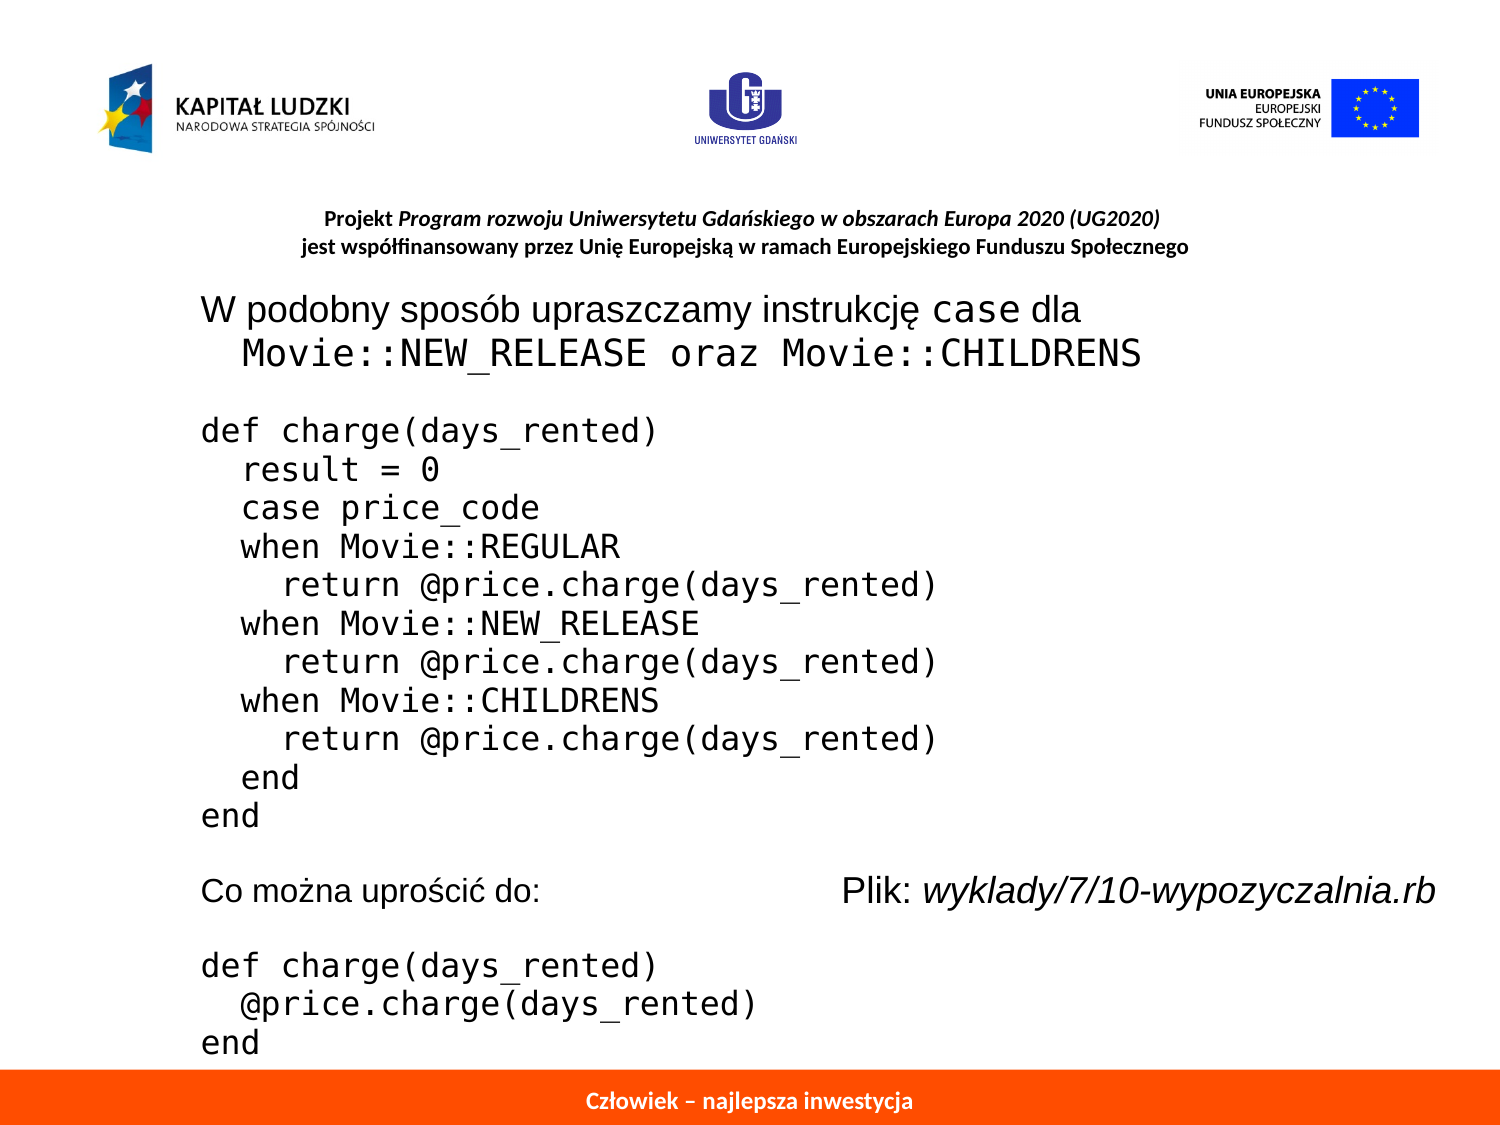

Projekt Program rozwoju Uniwersytetu Gdańskiego w obszarach Europa 2020 (UG2020)
jest współfinansowany przez Unię Europejską w ramach Europejskiego Funduszu Społecznego
W podobny sposób upraszczamy instrukcję case dla
 Movie::NEW_RELEASE oraz Movie::CHILDRENS
def charge(days_rented)
 result = 0
 case price_code
 when Movie::REGULAR
 return @price.charge(days_rented)
 when Movie::NEW_RELEASE
 return @price.charge(days_rented)
 when Movie::CHILDRENS
 return @price.charge(days_rented)
 end
end
Co można uprościć do:
def charge(days_rented)
 @price.charge(days_rented)
end
Plik: wyklady/7/10-wypozyczalnia.rb
Człowiek – najlepsza inwestycja